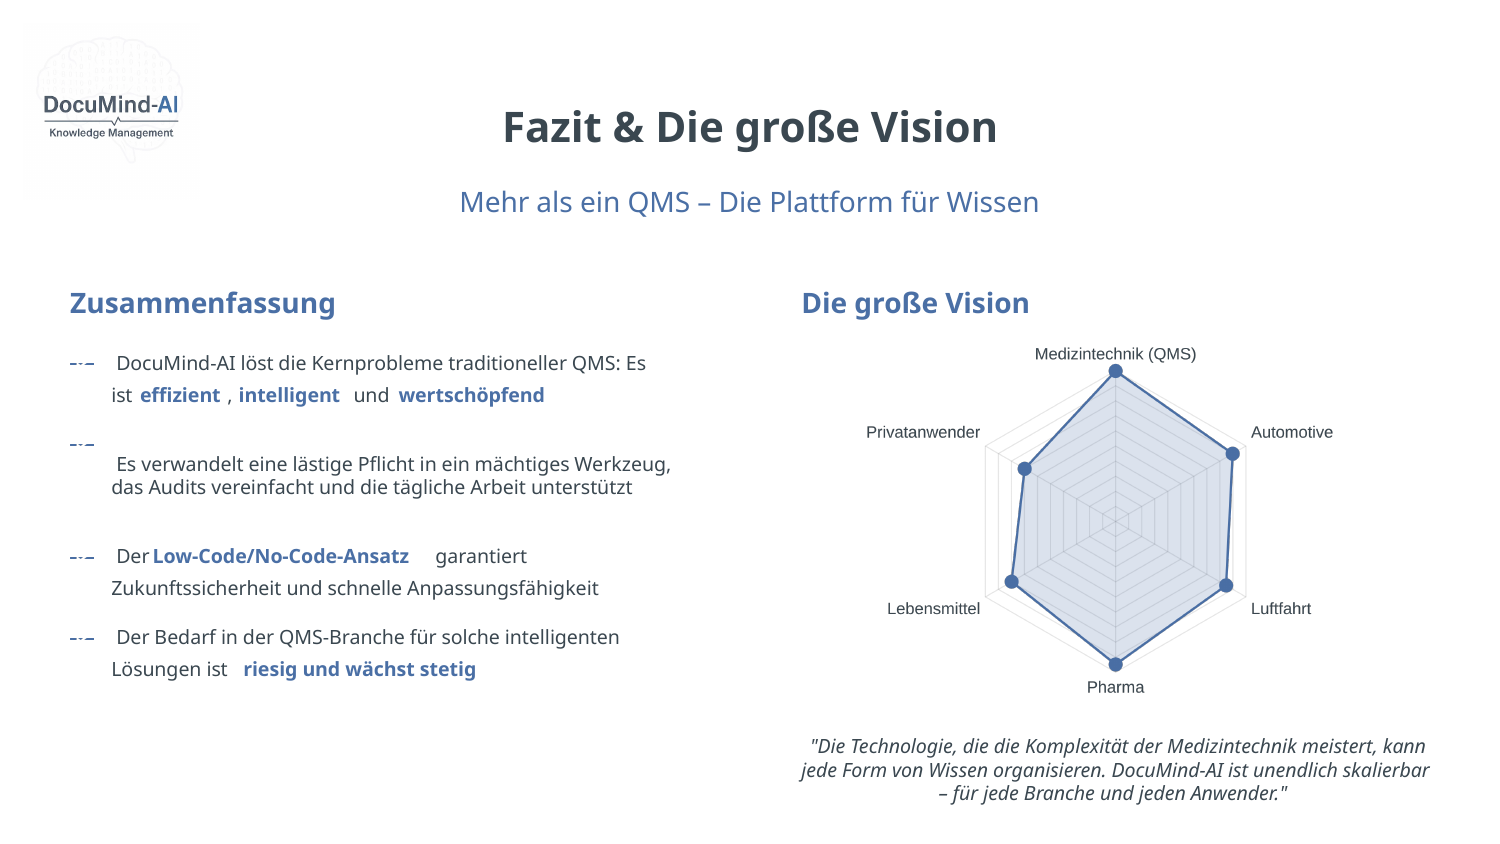

Fazit & Die große Vision
Mehr als ein QMS – Die Plattform für Wissen
Zusammenfassung
Die große Vision
 DocuMind-AI löst die Kernprobleme traditioneller QMS: Es
ist
effizient
,
intelligent
 und
wertschöpfend
 Es verwandelt eine lästige Pflicht in ein mächtiges Werkzeug, das Audits vereinfacht und die tägliche Arbeit unterstützt
 Der
Low-Code/No-Code-Ansatz
 garantiert
Zukunftssicherheit und schnelle Anpassungsfähigkeit
 Der Bedarf in der QMS-Branche für solche intelligenten
Lösungen ist
riesig und wächst stetig
 "Die Technologie, die die Komplexität der Medizintechnik meistert, kann jede Form von Wissen organisieren. DocuMind-AI ist unendlich skalierbar – für jede Branche und jeden Anwender."